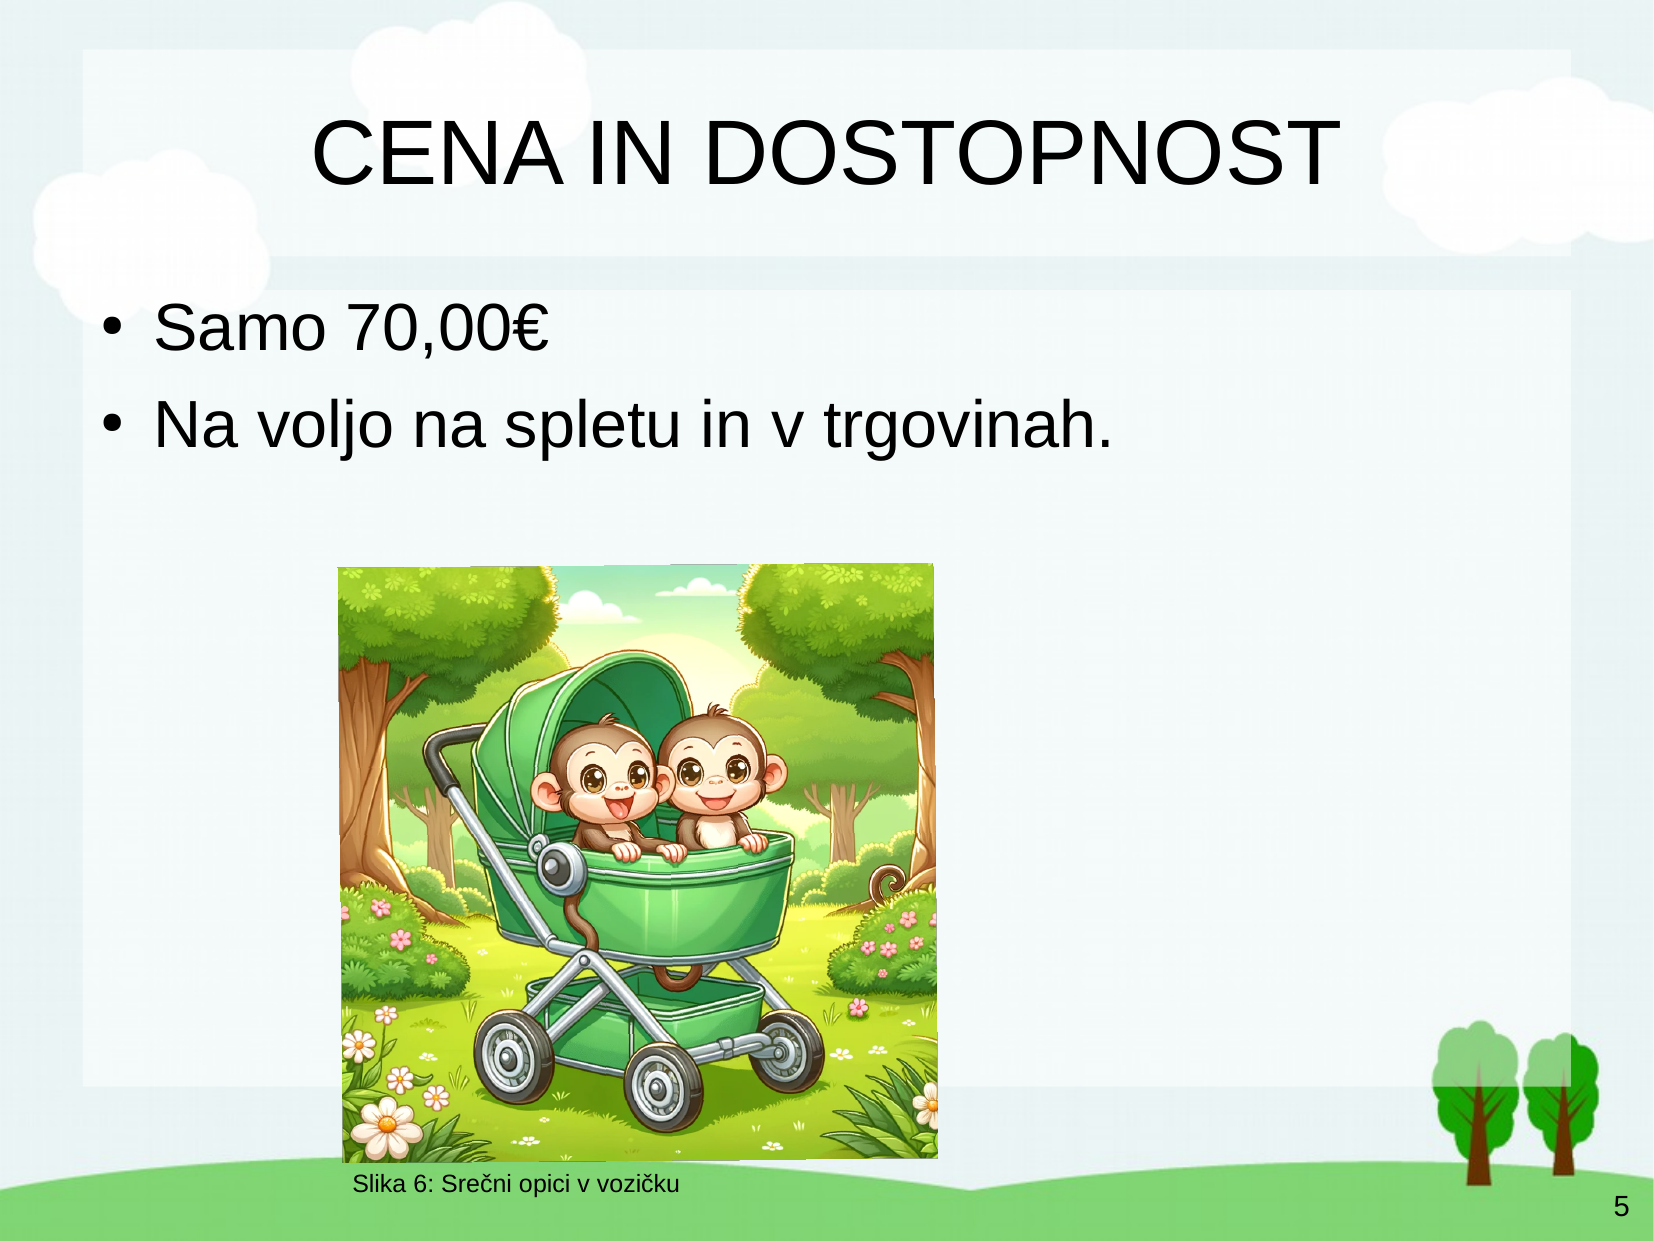

# CENA IN DOSTOPNOST
Samo 70,00€
Na voljo na spletu in v trgovinah.
Slika 6: Srečni opici v vozičku
5